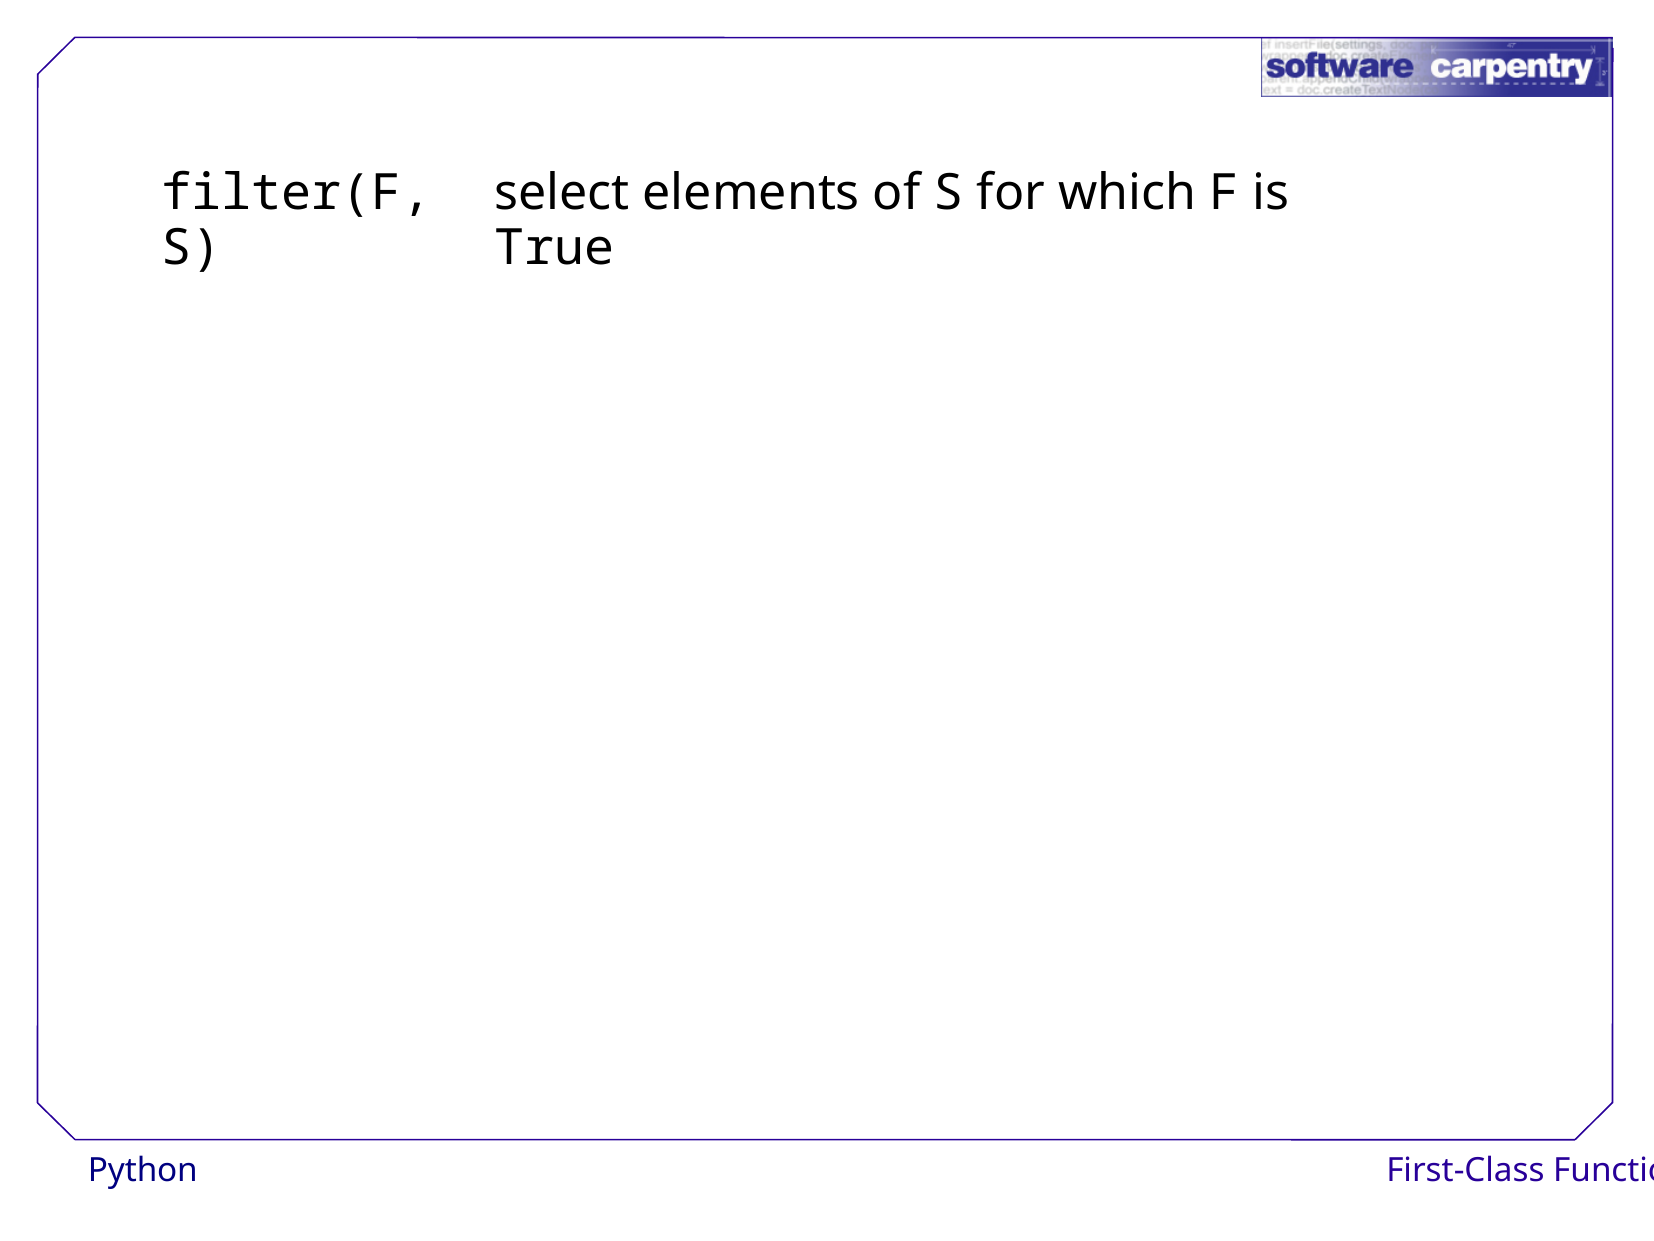

| filter(F, S) | select elements of S for which F is True |
| --- | --- |